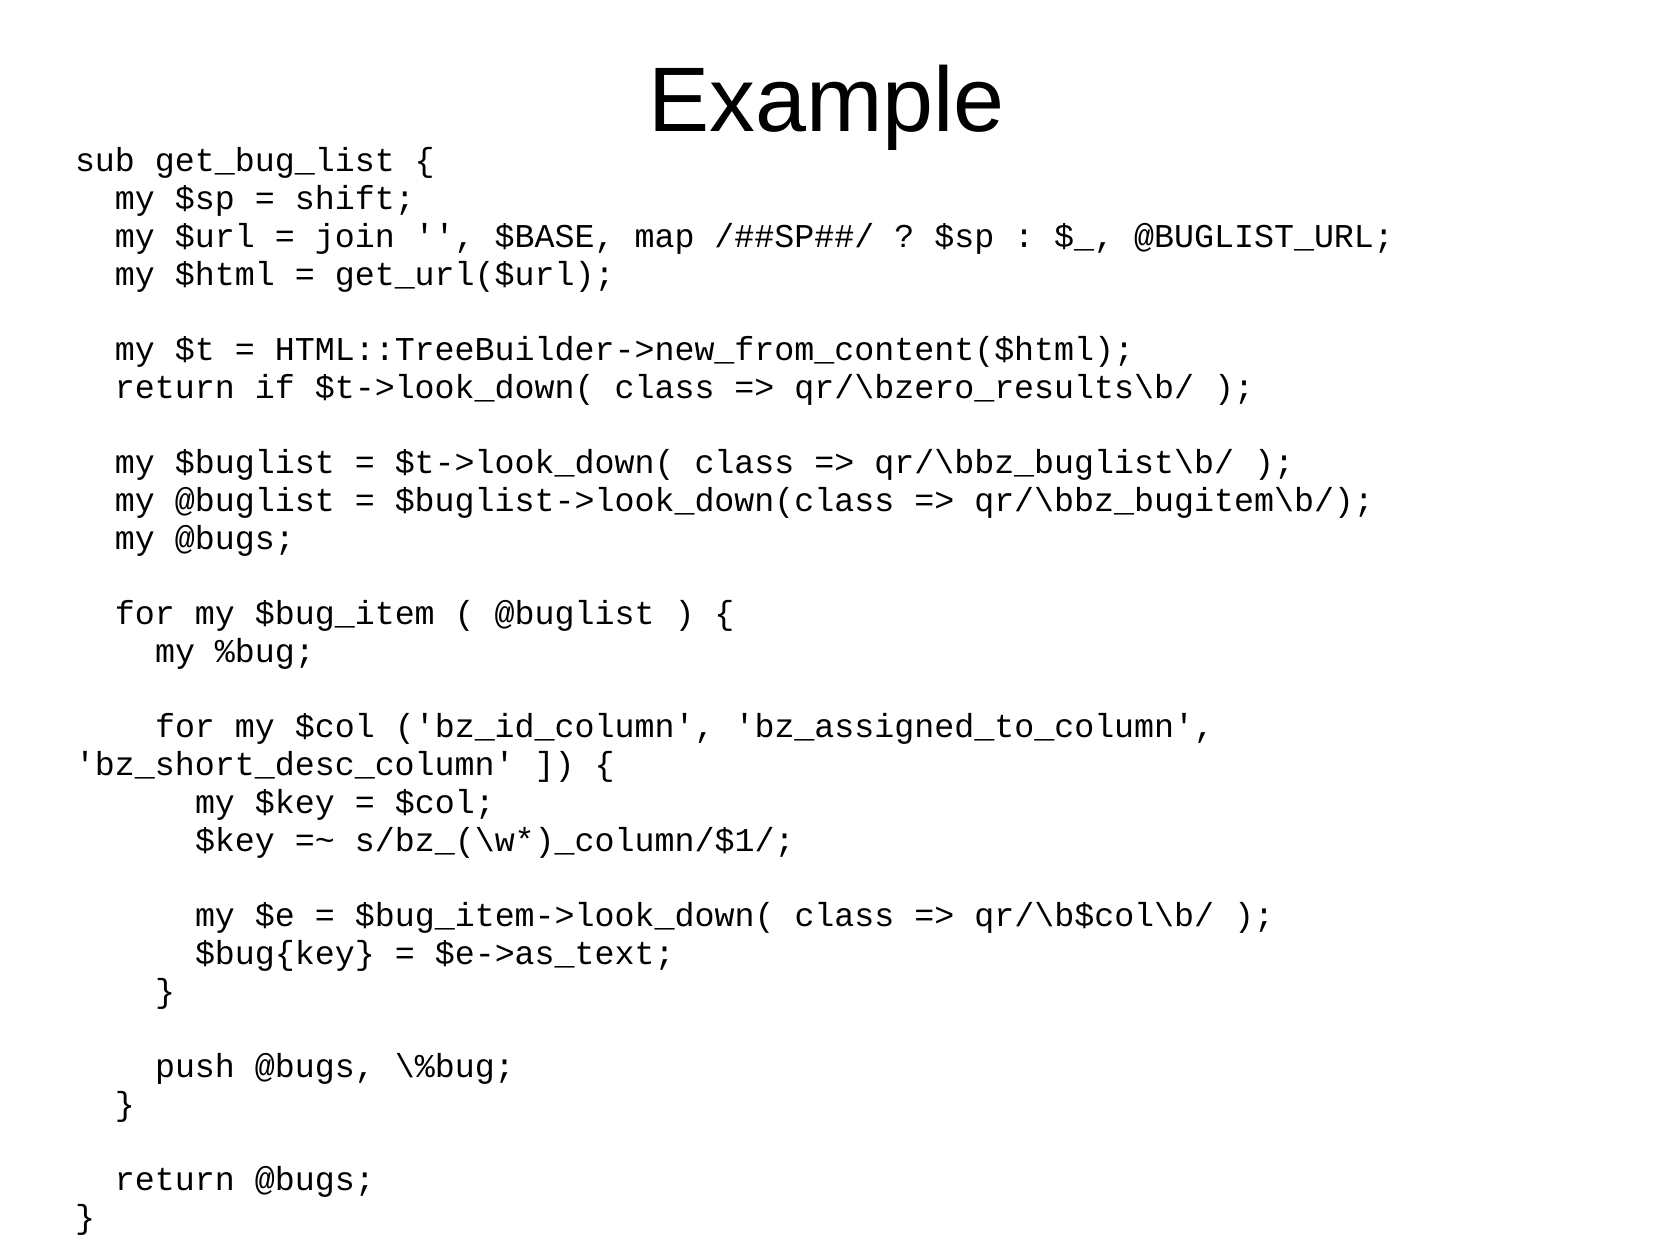

# Example
sub get_bug_list {
 my $sp = shift;
 my $url = join '', $BASE, map /##SP##/ ? $sp : $_, @BUGLIST_URL;
 my $html = get_url($url);
 my $t = HTML::TreeBuilder->new_from_content($html);
 return if $t->look_down( class => qr/\bzero_results\b/ );
 my $buglist = $t->look_down( class => qr/\bbz_buglist\b/ );
 my @buglist = $buglist->look_down(class => qr/\bbz_bugitem\b/);
 my @bugs;
 for my $bug_item ( @buglist ) {
 my %bug;
 for my $col ('bz_id_column', 'bz_assigned_to_column', 'bz_short_desc_column' ]) {
 my $key = $col;
 $key =~ s/bz_(\w*)_column/$1/;
 my $e = $bug_item->look_down( class => qr/\b$col\b/ );
 $bug{key} = $e->as_text;
 }
 push @bugs, \%bug;
 }
 return @bugs;
}